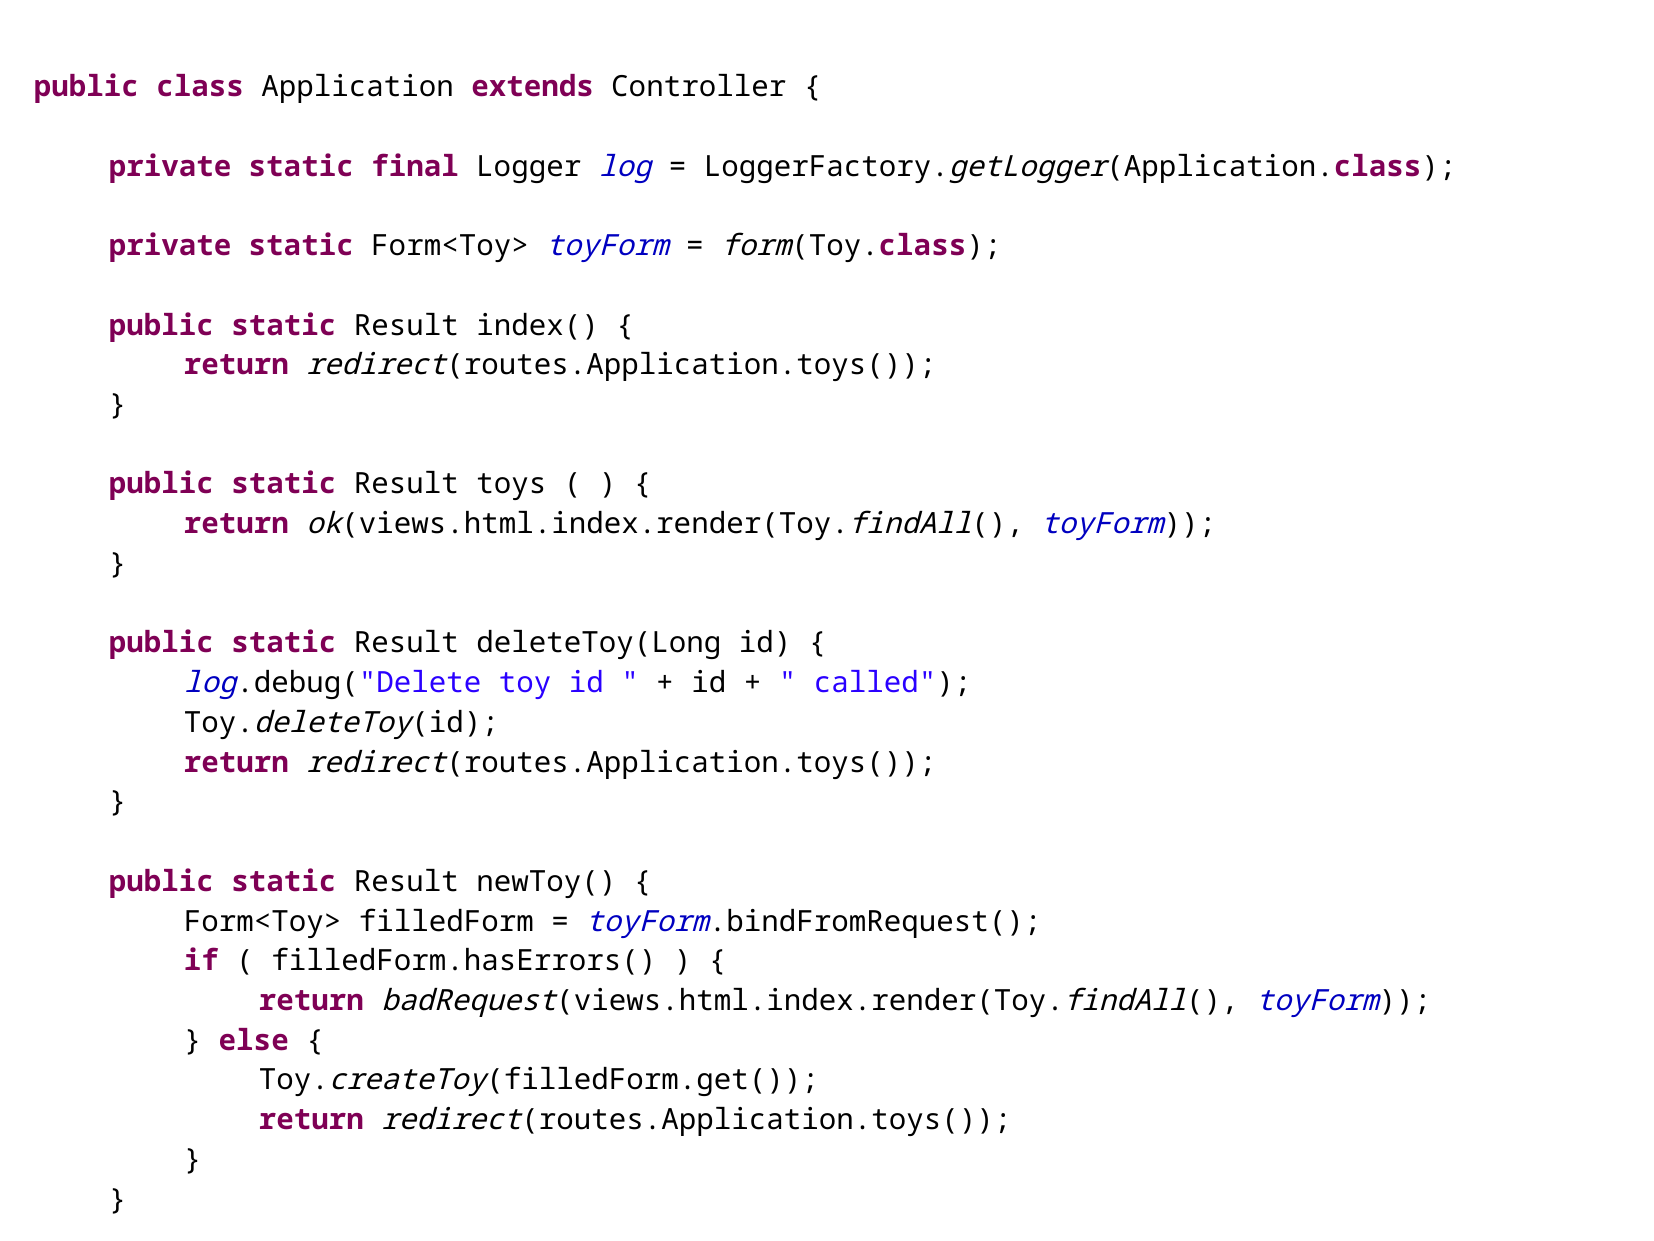

#
public class Application extends Controller {
	private static final Logger log = LoggerFactory.getLogger(Application.class);
	private static Form<Toy> toyForm = form(Toy.class);
	public static Result index() {
		return redirect(routes.Application.toys());
	}
	public static Result toys ( ) {
		return ok(views.html.index.render(Toy.findAll(), toyForm));
	}
	public static Result deleteToy(Long id) {
		log.debug("Delete toy id " + id + " called");
		Toy.deleteToy(id);
		return redirect(routes.Application.toys());
	}
	public static Result newToy() {
		Form<Toy> filledForm = toyForm.bindFromRequest();
		if ( filledForm.hasErrors() ) {
			return badRequest(views.html.index.render(Toy.findAll(), toyForm));
		} else {
			Toy.createToy(filledForm.get());
			return redirect(routes.Application.toys());
		}
	}
}